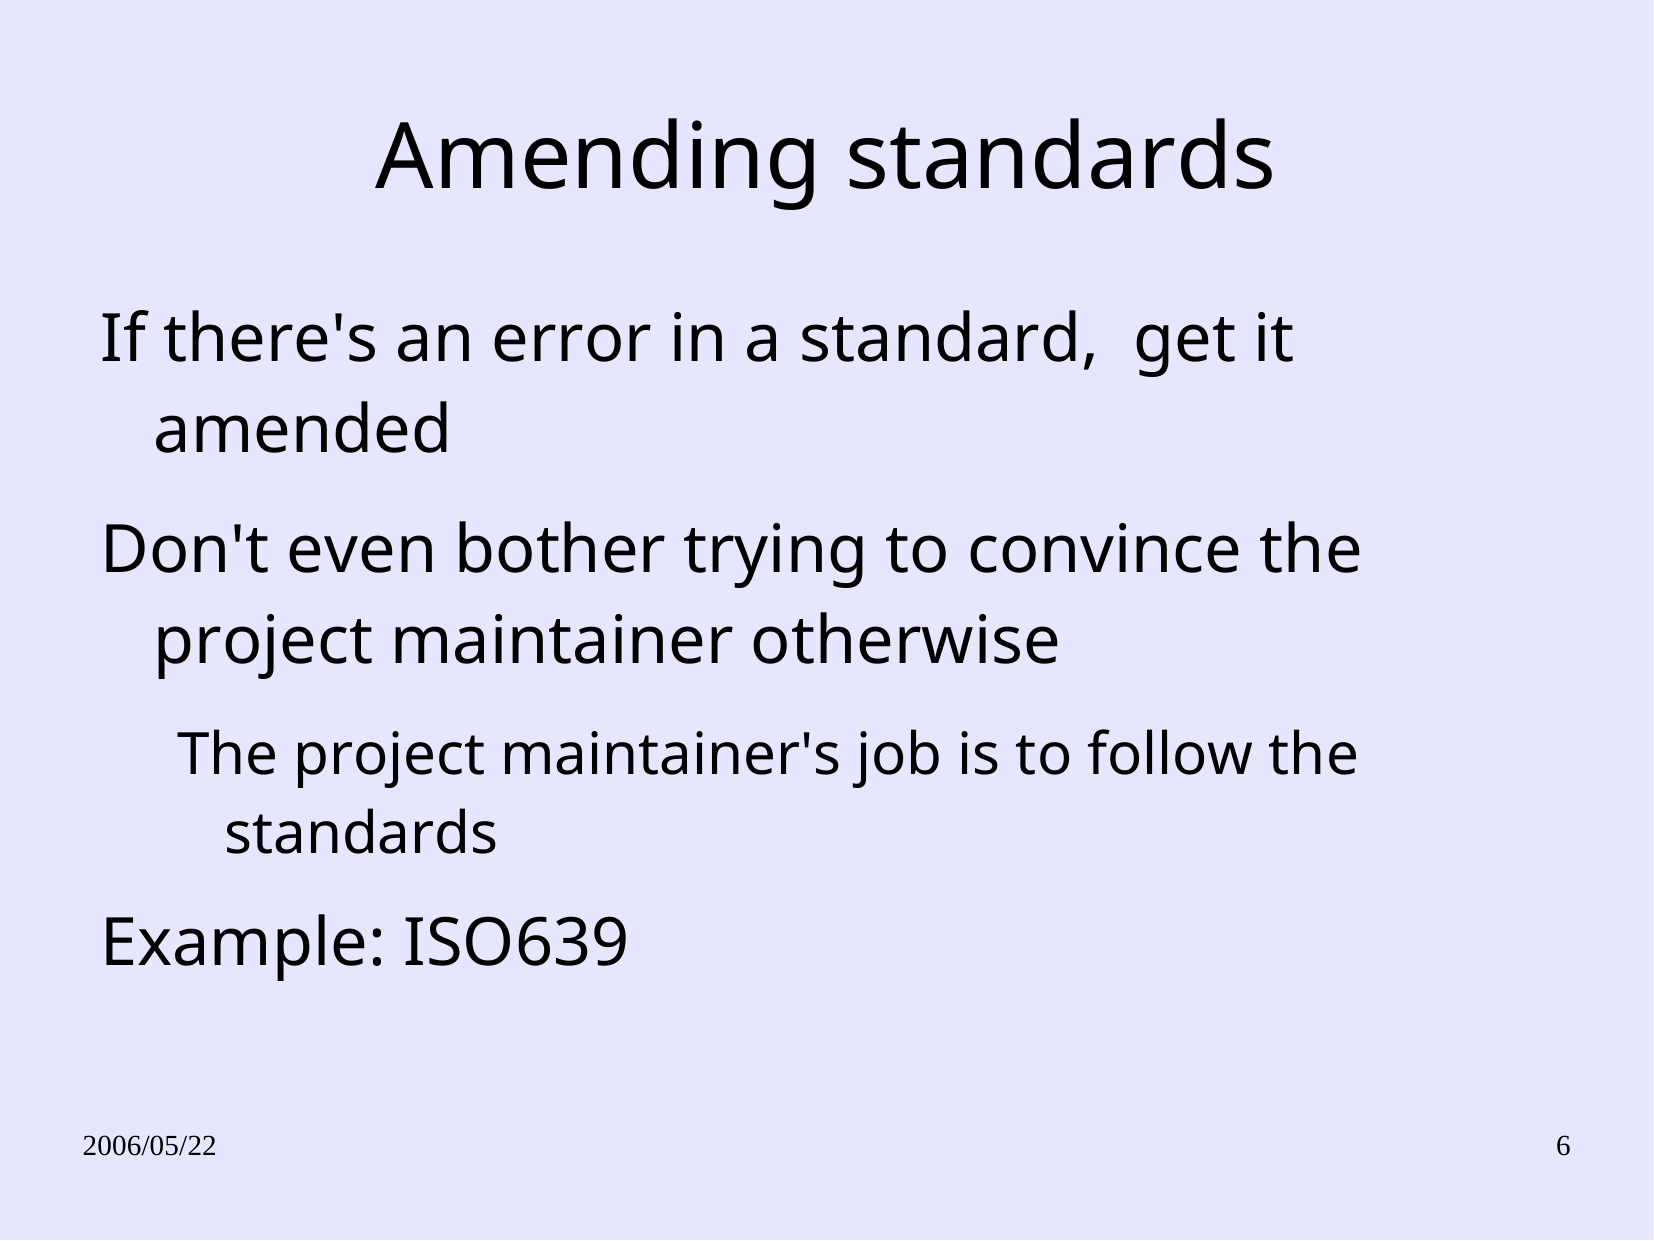

# Amending standards
If there's an error in a standard, get it amended
Don't even bother trying to convince the project maintainer otherwise
The project maintainer's job is to follow the standards
Example: ISO639
2006/05/22
6